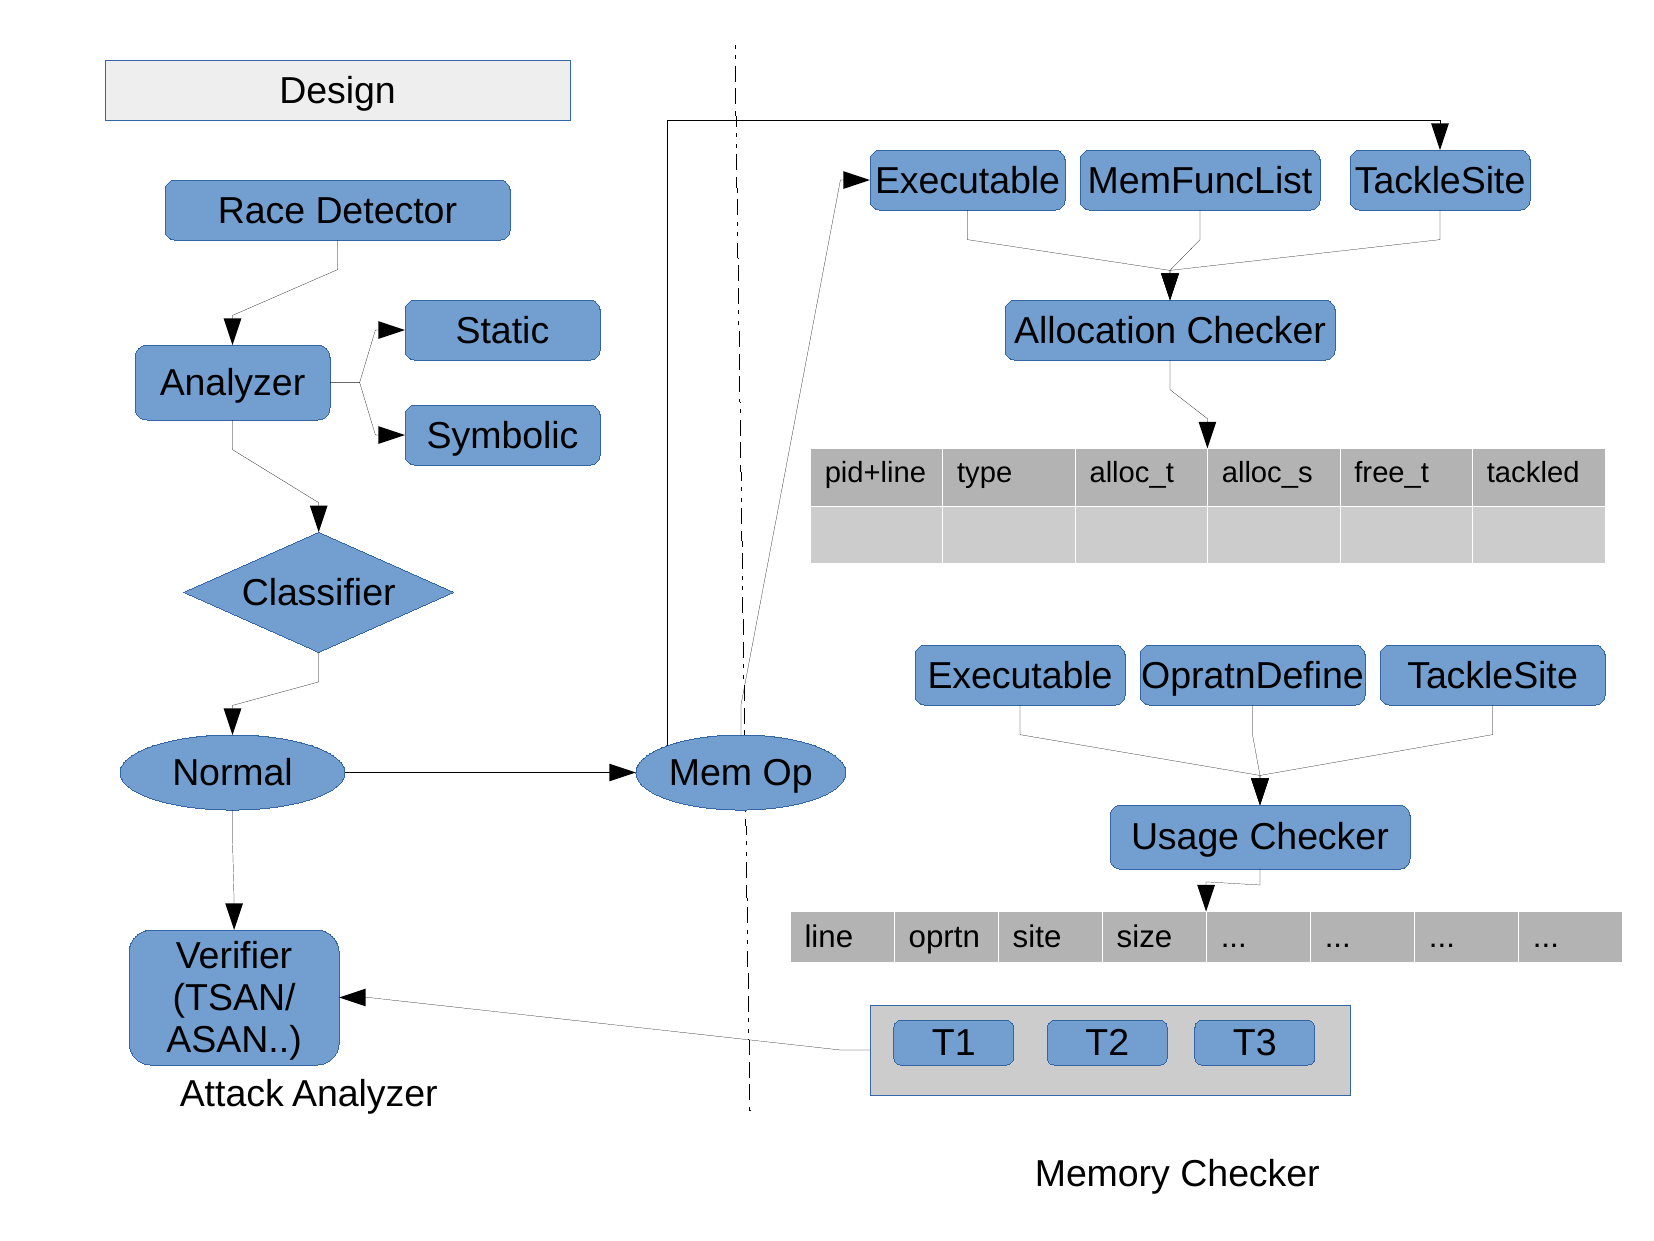

Design
Executable
MemFuncList
TackleSite
Race Detector
Static
Allocation Checker
Analyzer
Symbolic
| pid+line | type | alloc\_t | alloc\_s | free\_t | tackled |
| --- | --- | --- | --- | --- | --- |
| | | | | | |
Classifier
Executable
OpratnDefine
TackleSite
Normal
Mem Op
Usage Checker
| line | oprtn | site | size | ... | ... | ... | ... |
| --- | --- | --- | --- | --- | --- | --- | --- |
Verifier
(TSAN/
ASAN..)
T1
T2
T3
Attack Analyzer
Memory Checker